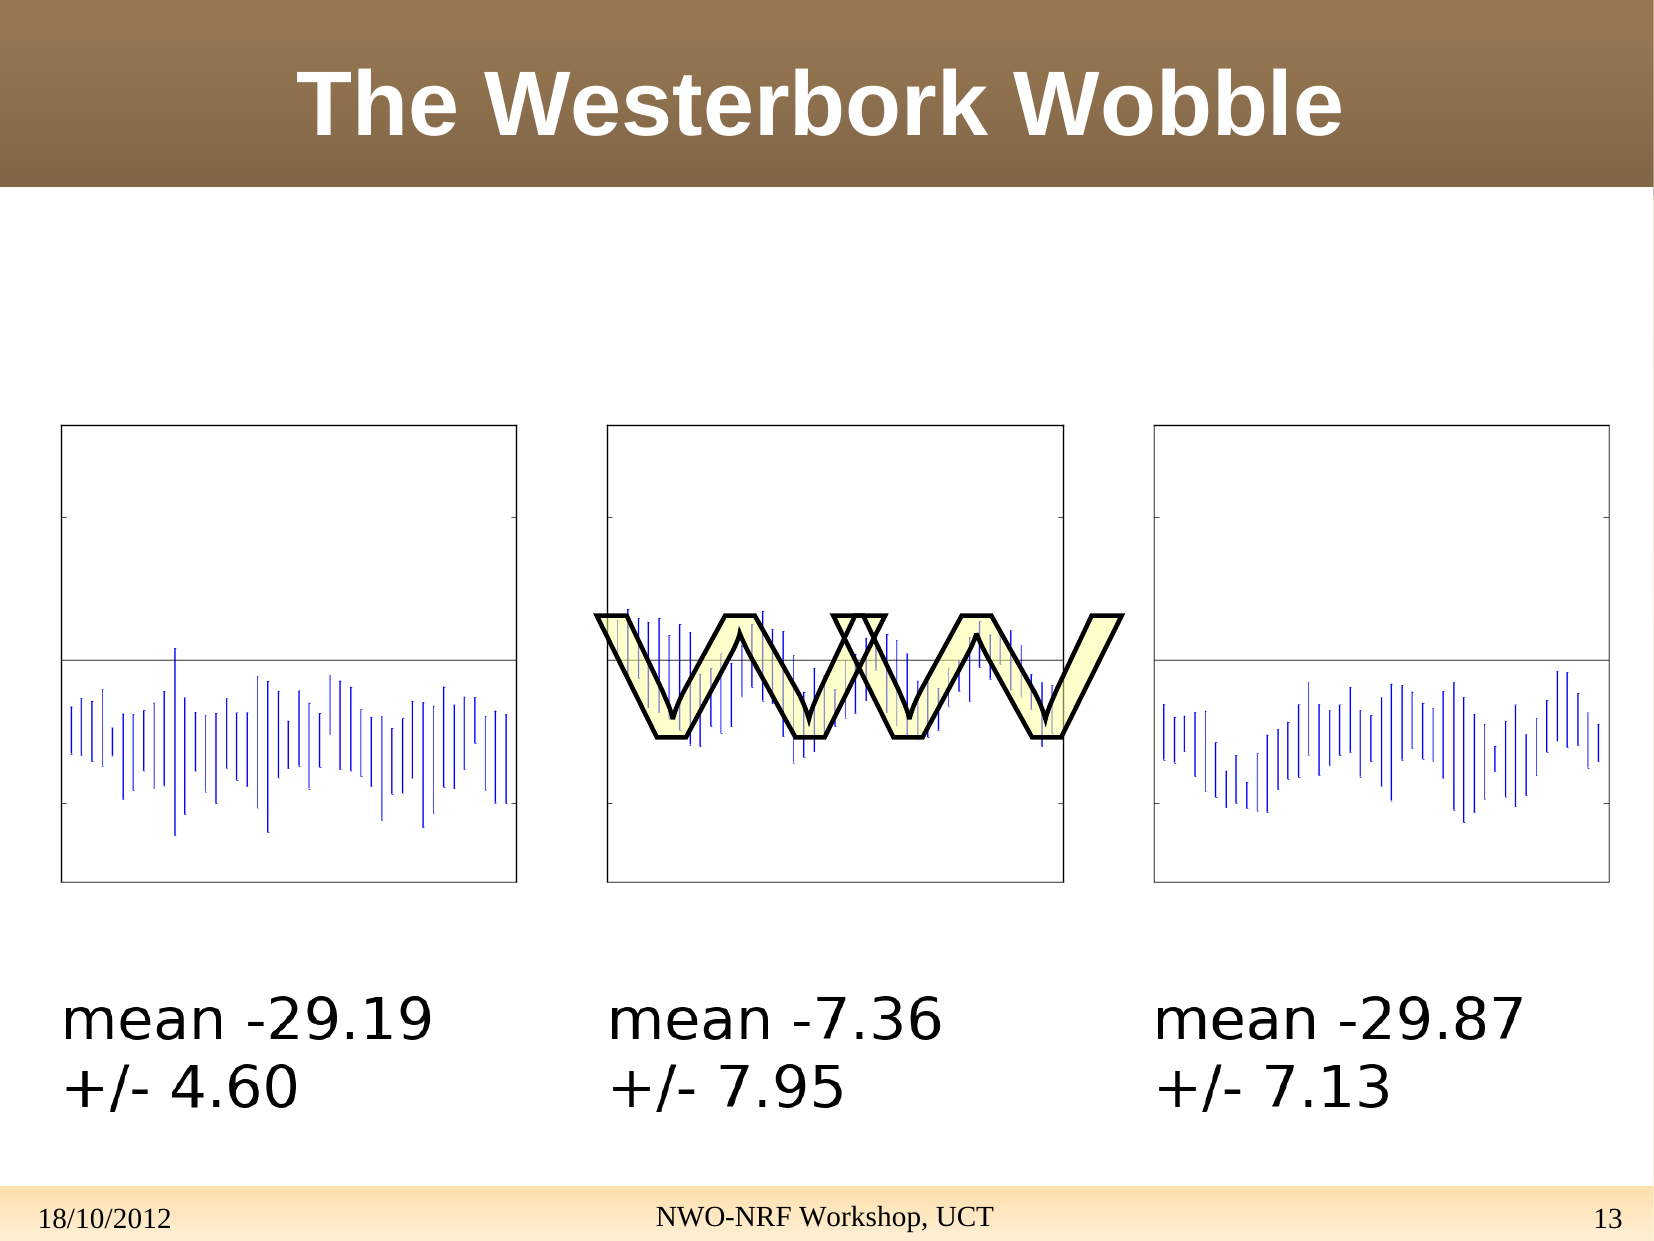

# The Westerbork Wobble
WW
NWO-NRF Workshop, UCT
18/10/2012
13